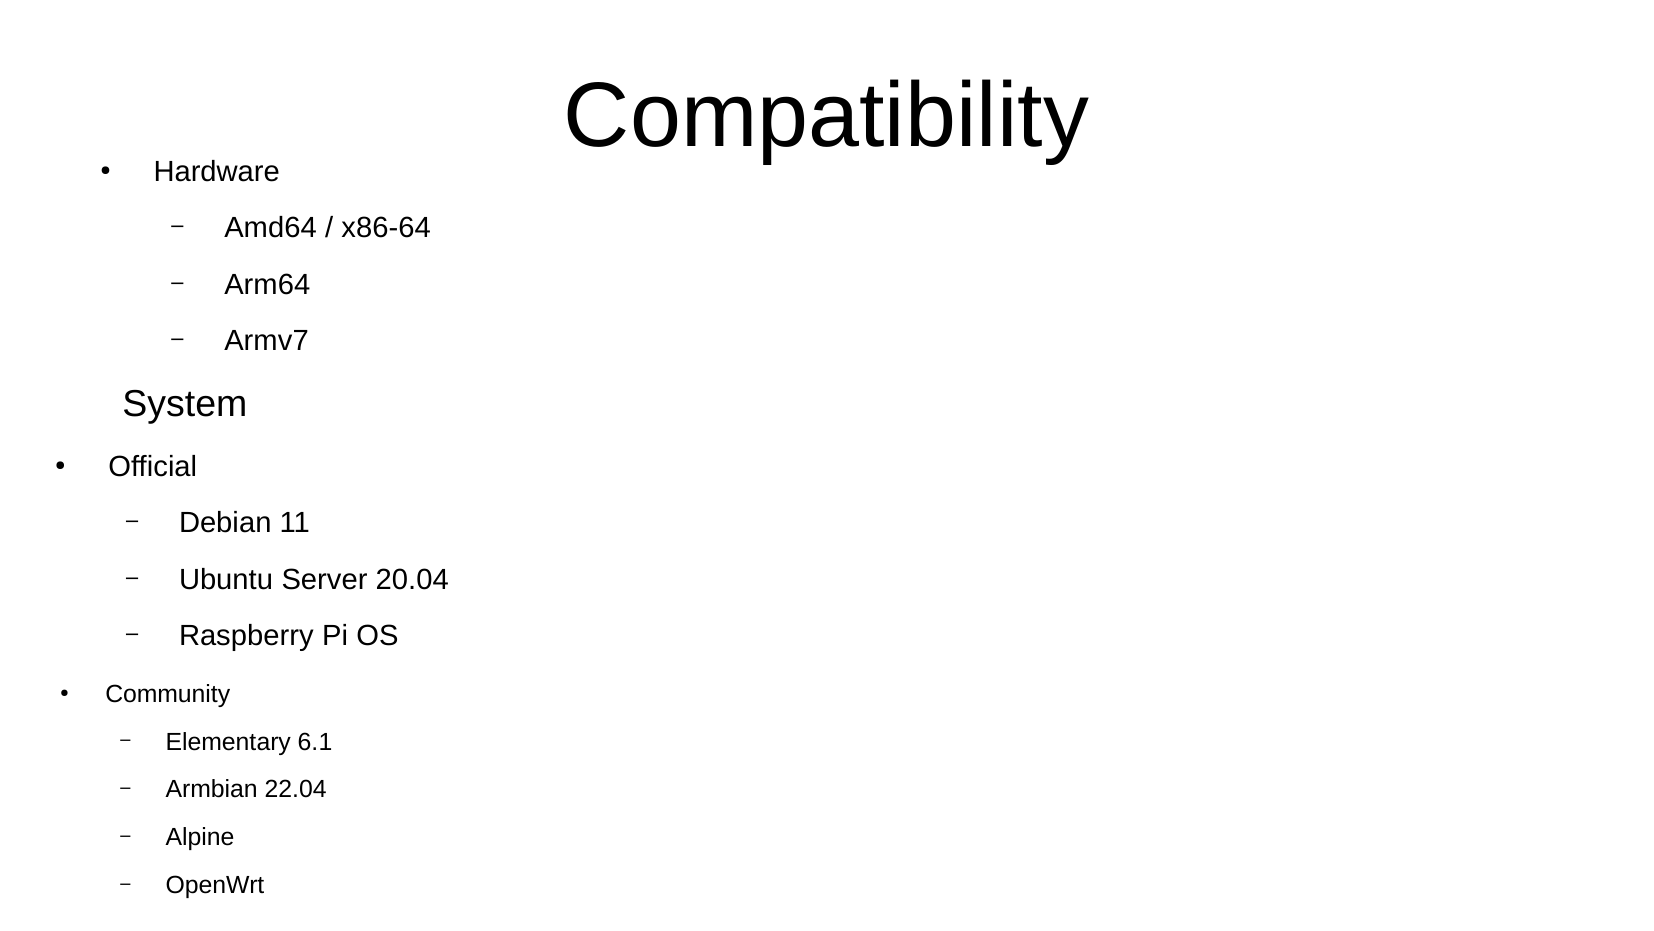

# Compatibility
Hardware
Amd64 / x86-64
Arm64
Armv7
System
Official
Debian 11
Ubuntu Server 20.04
Raspberry Pi OS
Community
Elementary 6.1
Armbian 22.04
Alpine
OpenWrt